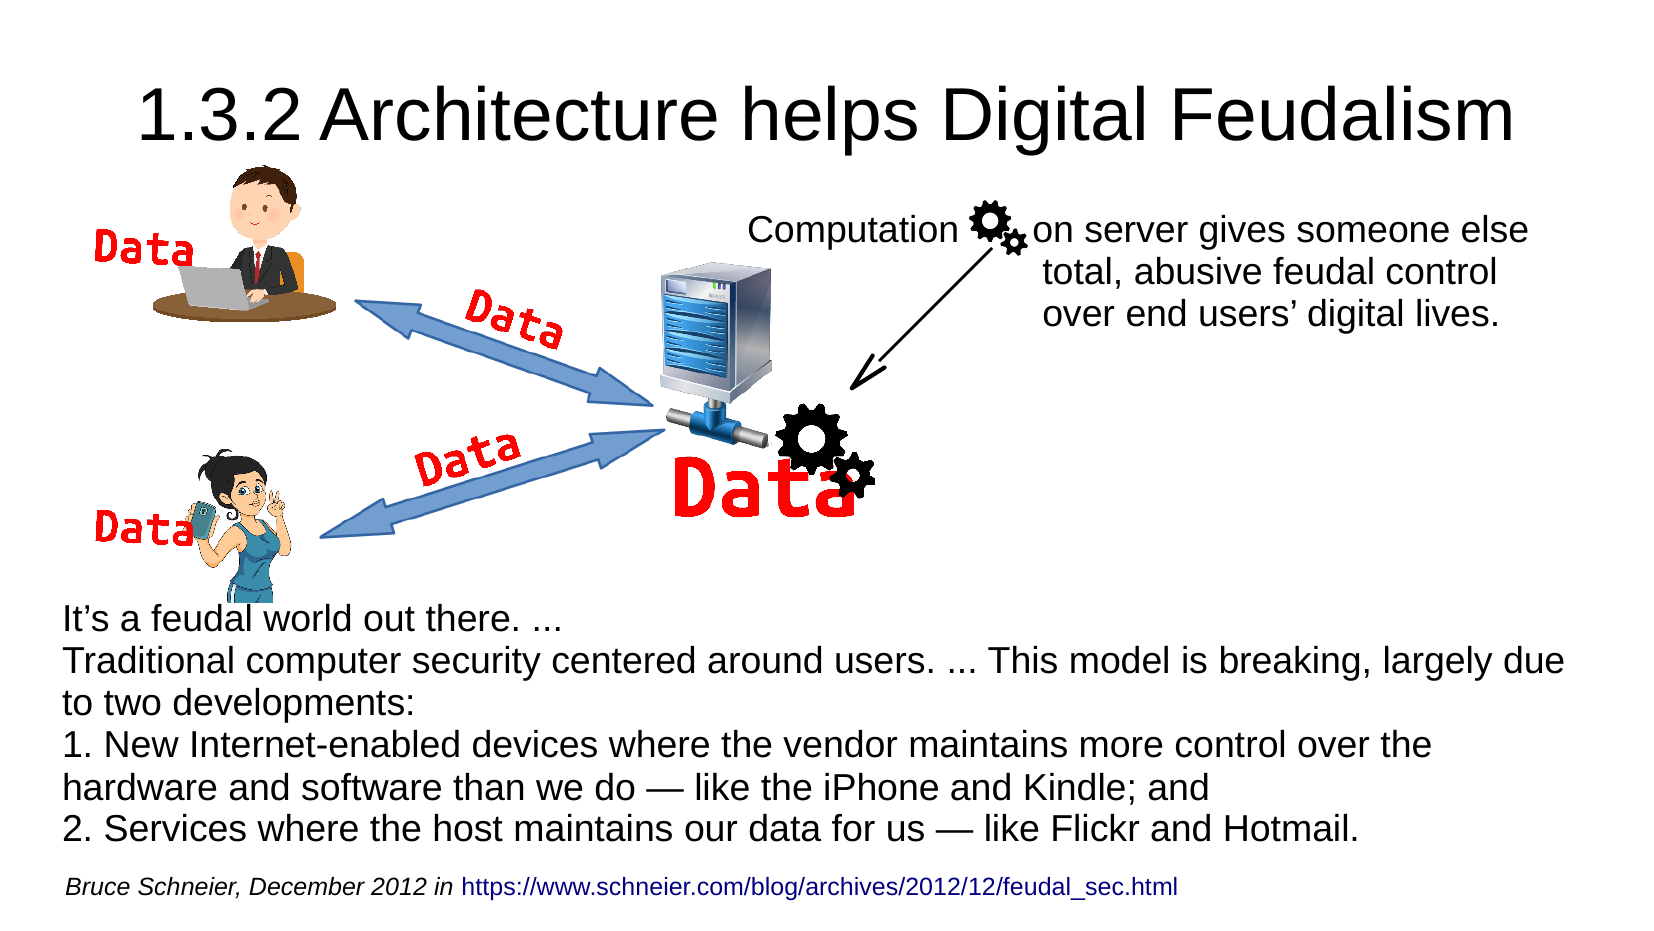

# 1.3.2 Architecture helps Digital Feudalism
Computation on server gives someone else
				total, abusive feudal control
				over end users’ digital lives.
It’s a feudal world out there. ...
Traditional computer security centered around users. ... This model is breaking, largely due to two developments:
1. New Internet-enabled devices where the vendor maintains more control over the
hardware and software than we do — like the iPhone and Kindle; and
2. Services where the host maintains our data for us — like Flickr and Hotmail.
Bruce Schneier, December 2012 in https://www.schneier.com/blog/archives/2012/12/feudal_sec.html